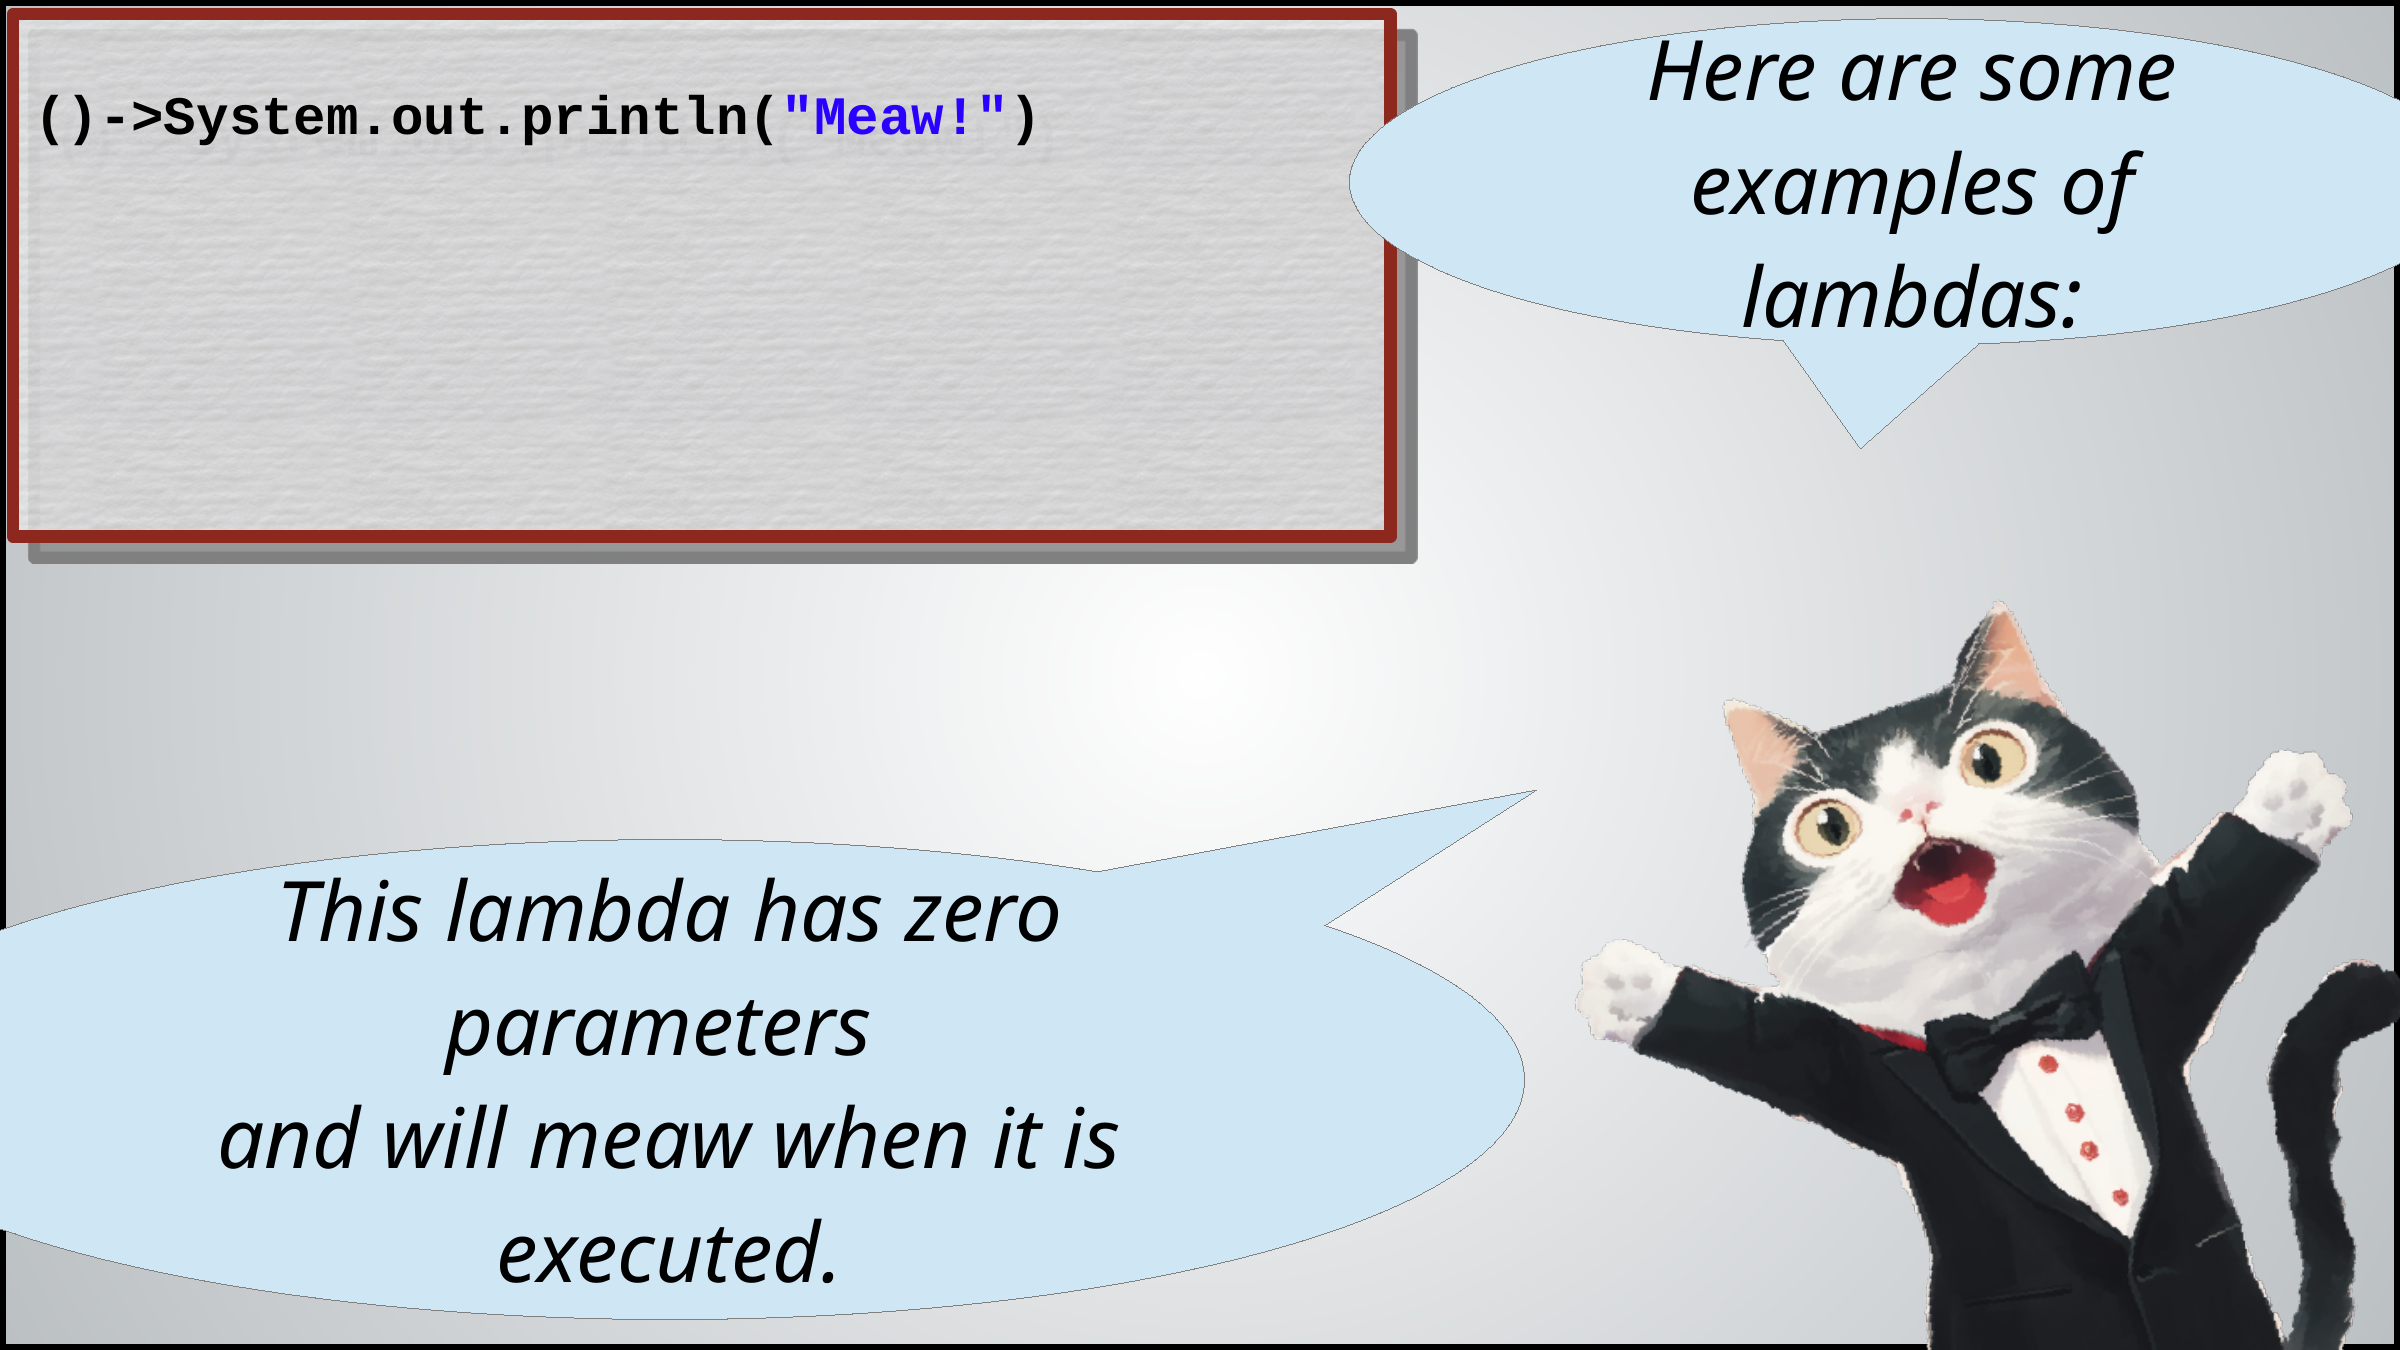

()->System.out.println("Meaw!")
Here are some examples of lambdas:
This lambda has zero parameters
and will meaw when it is executed.